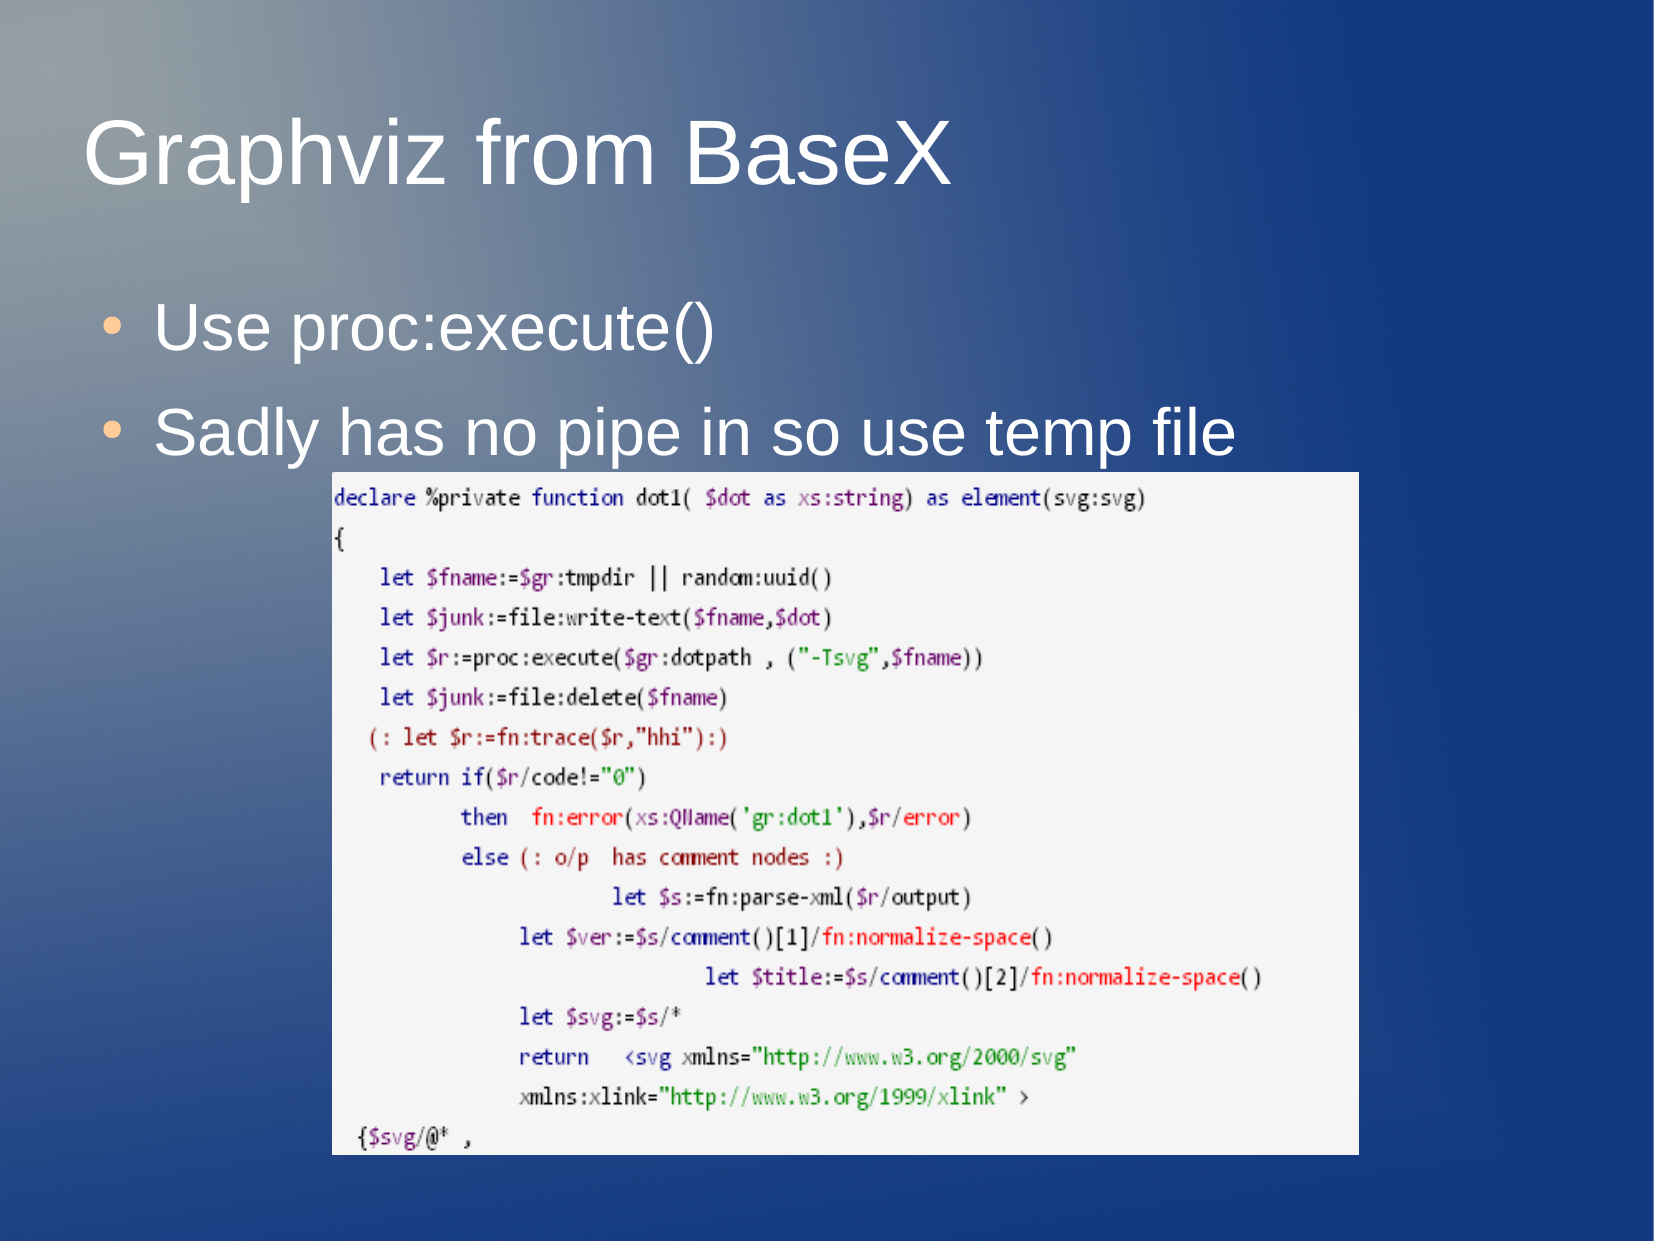

# Graphviz from BaseX
Use proc:execute()
Sadly has no pipe in so use temp file